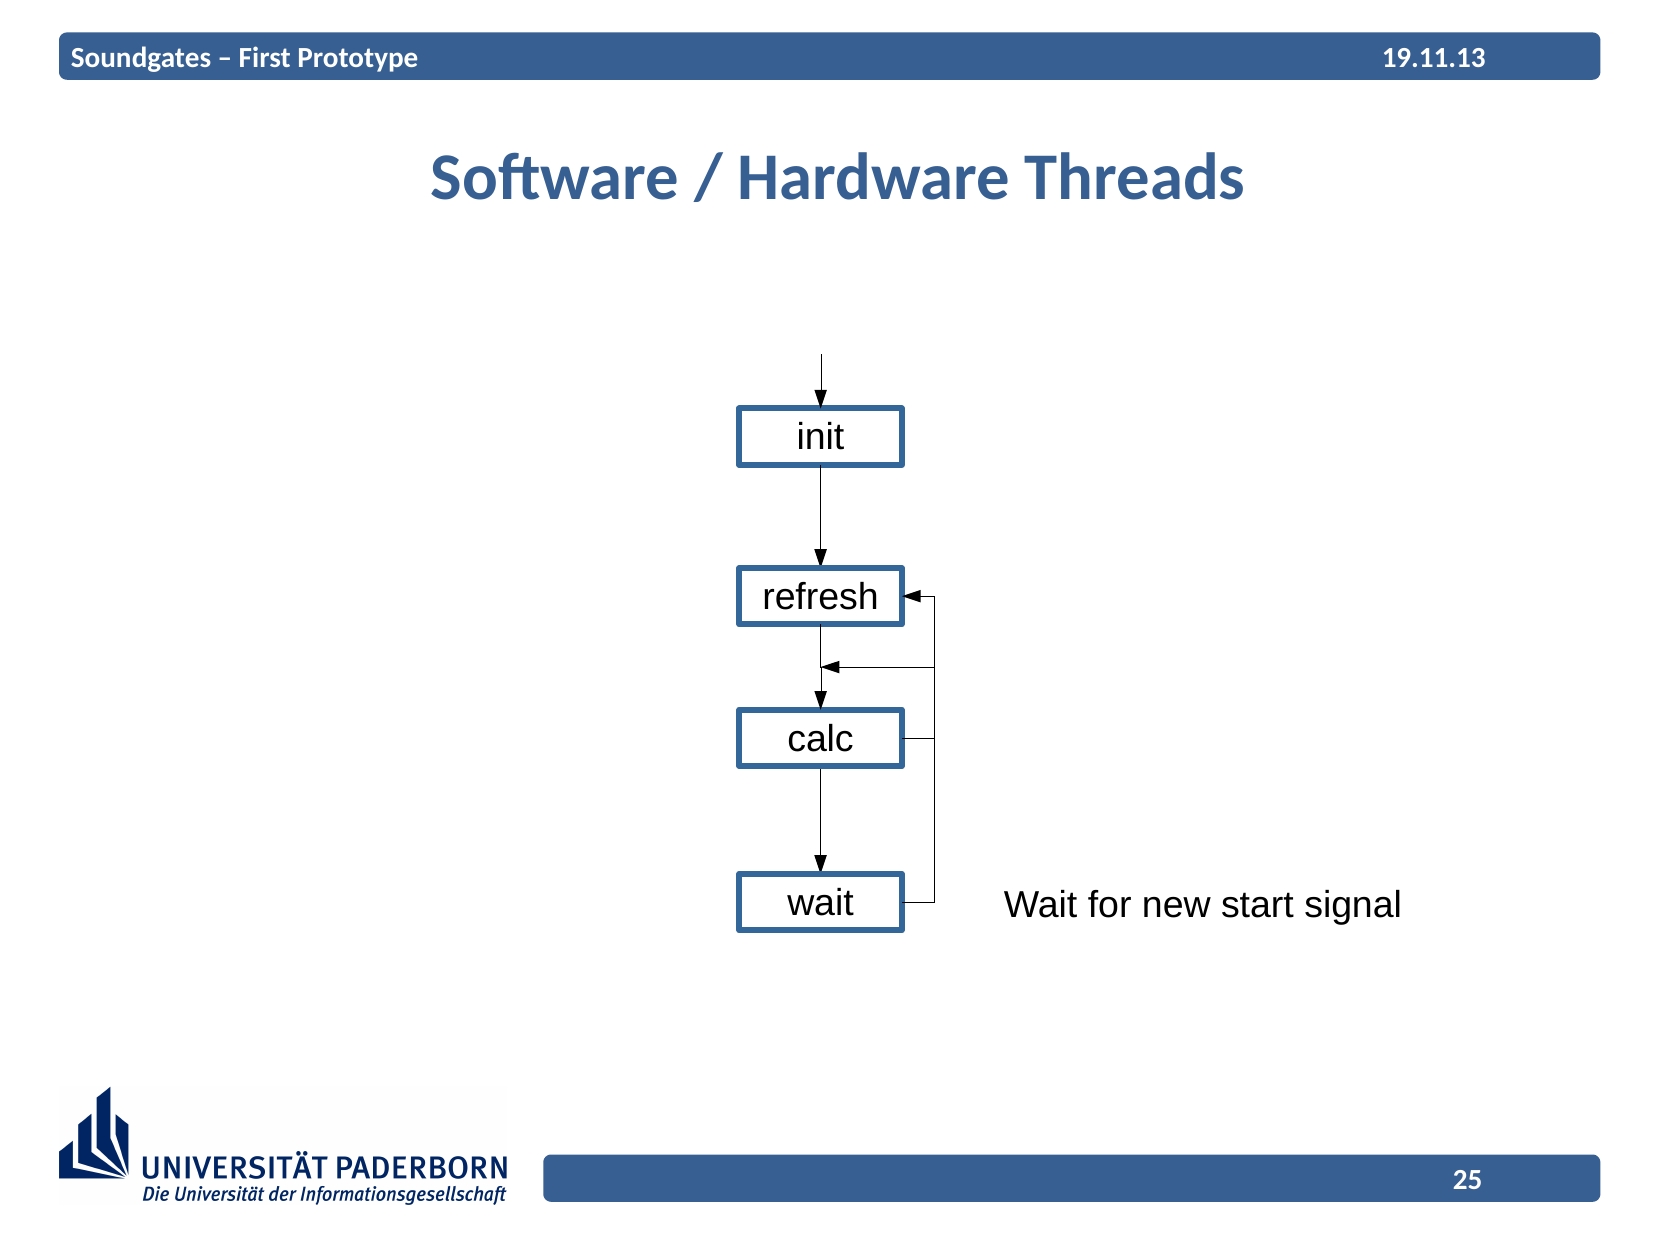

Soundgates – First Prototype
19.11.13
# Software / Hardware Threads
init
refresh
calc
wait
Wait for new start signal